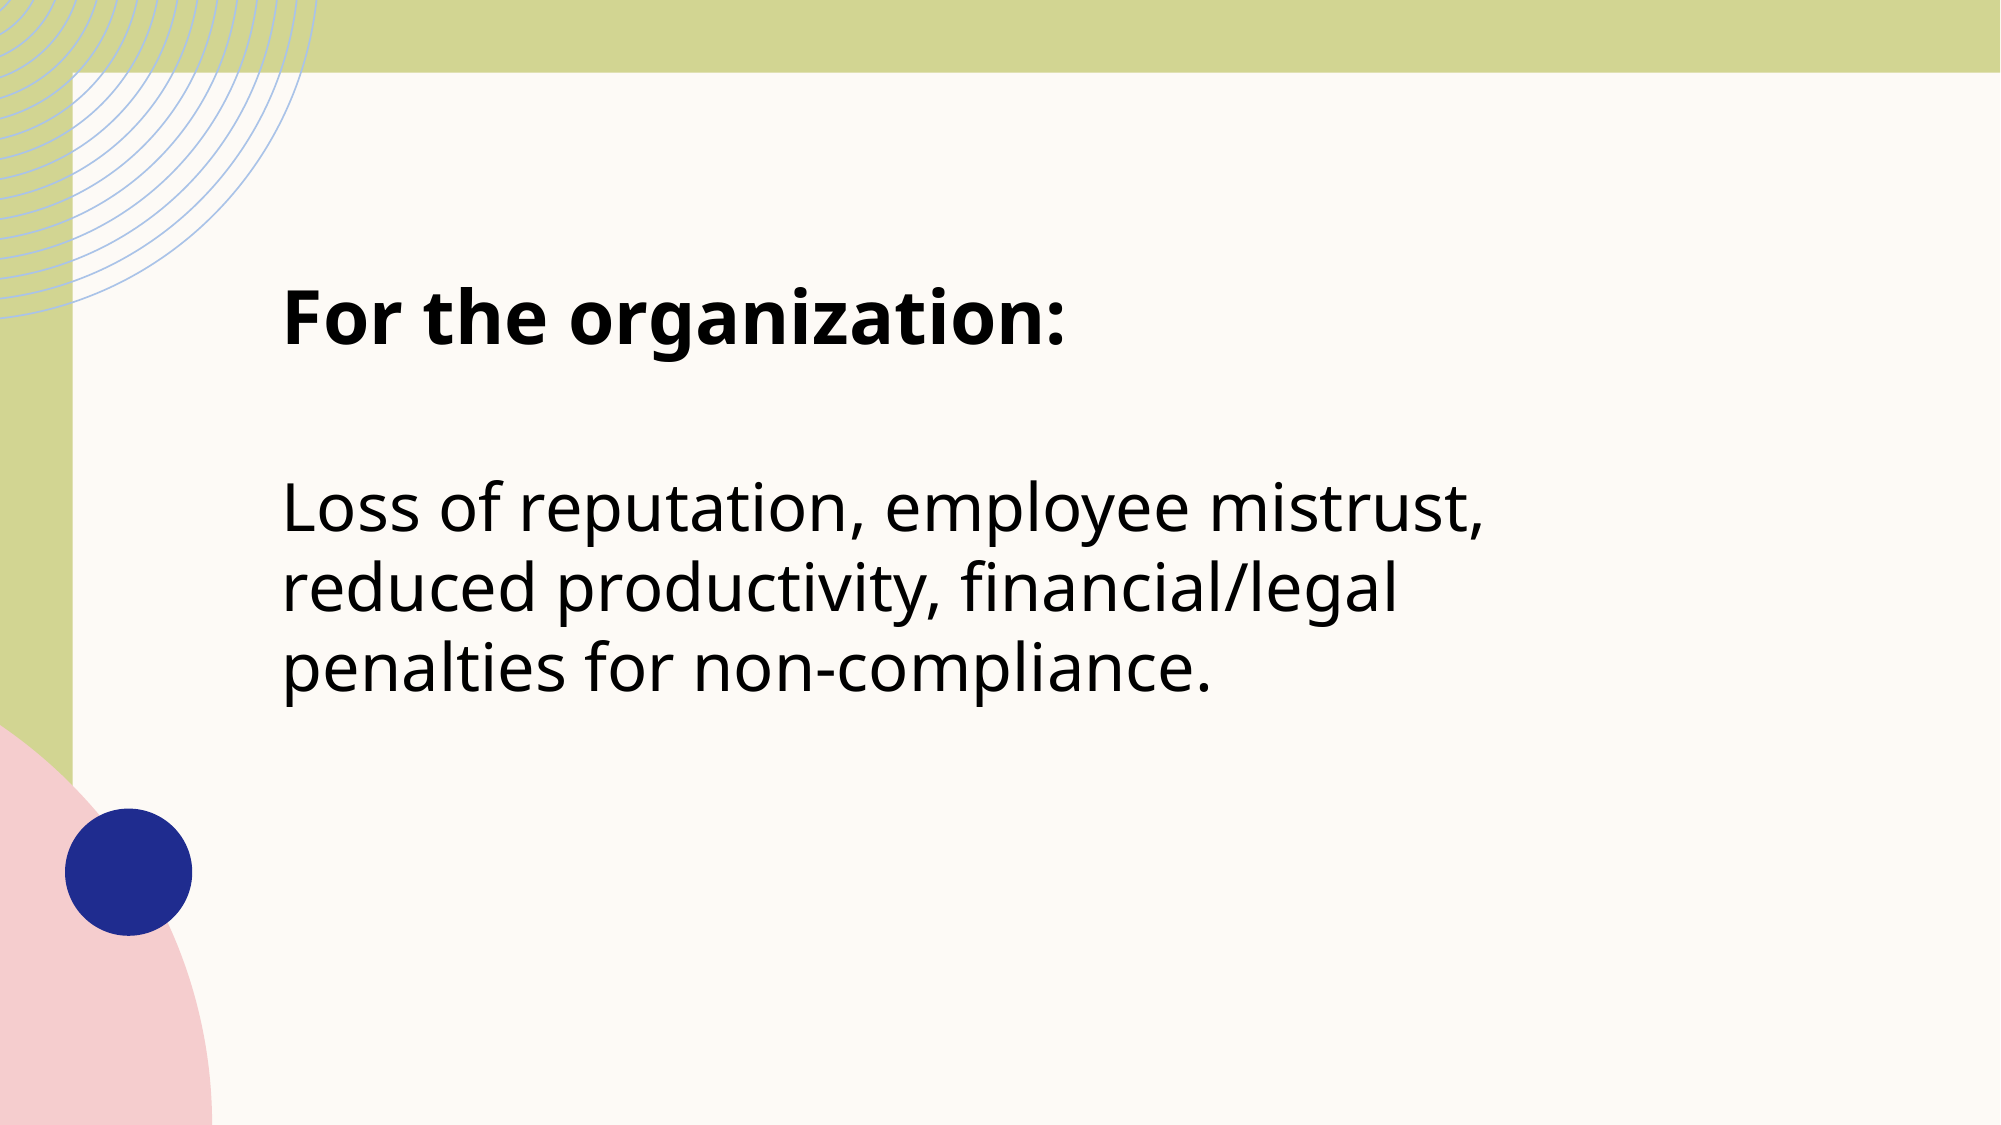

# For the organization:
Loss of reputation, employee mistrust, reduced productivity, financial/legal penalties for non-compliance.